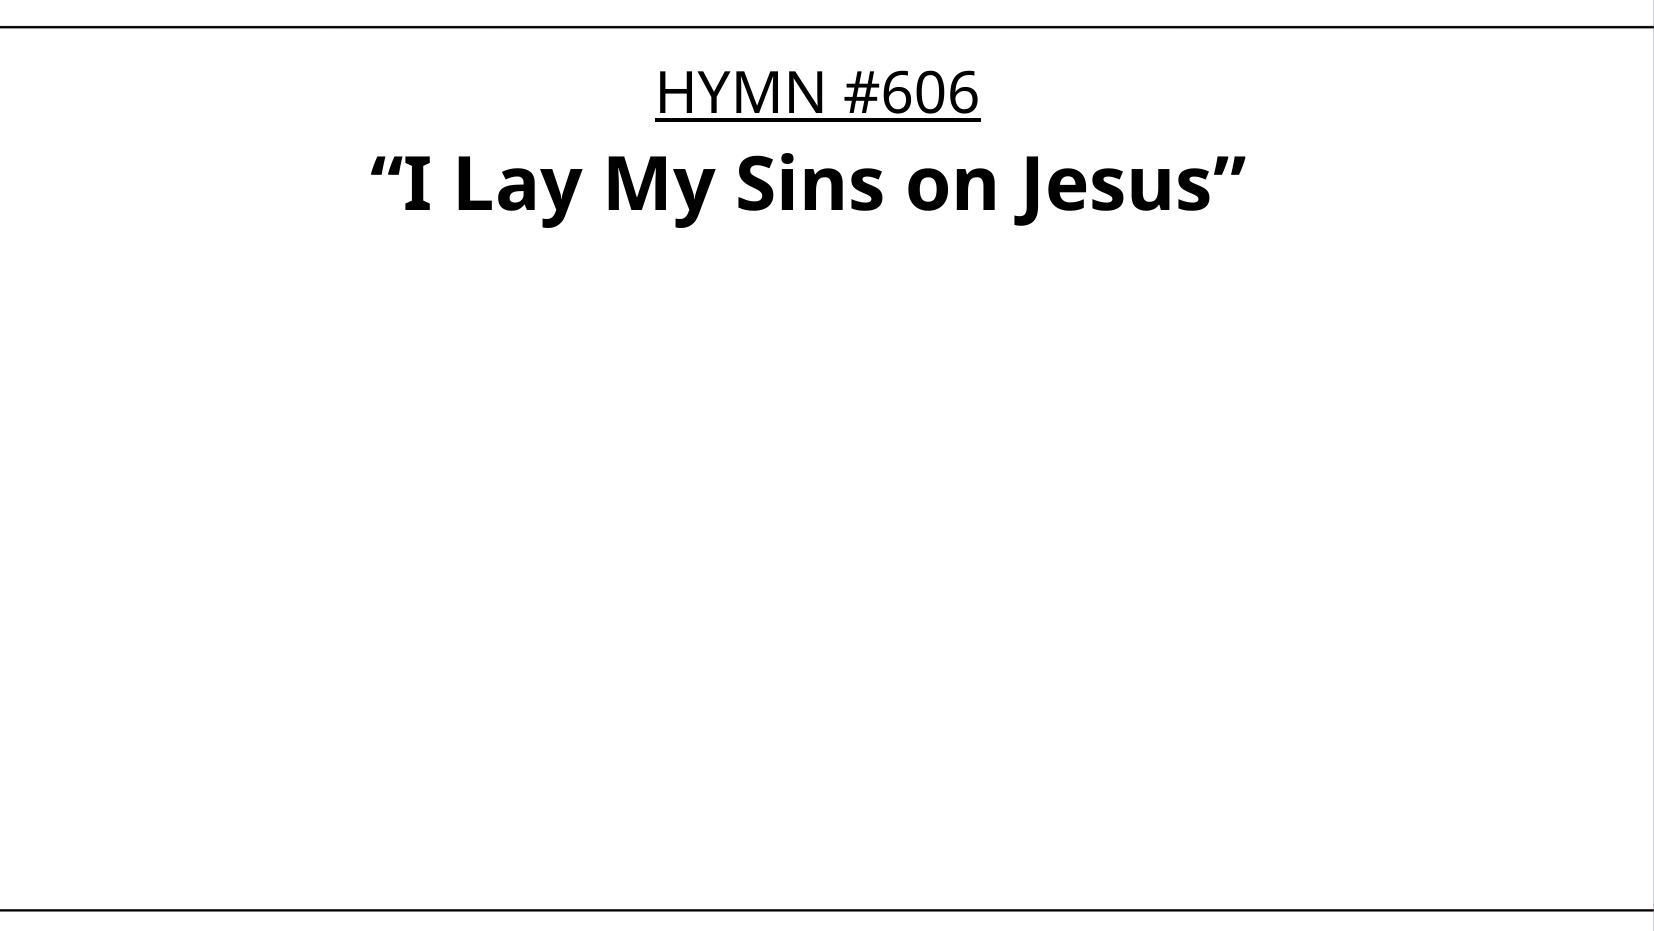

HYMN #606
“I Lay My Sins on Jesus”